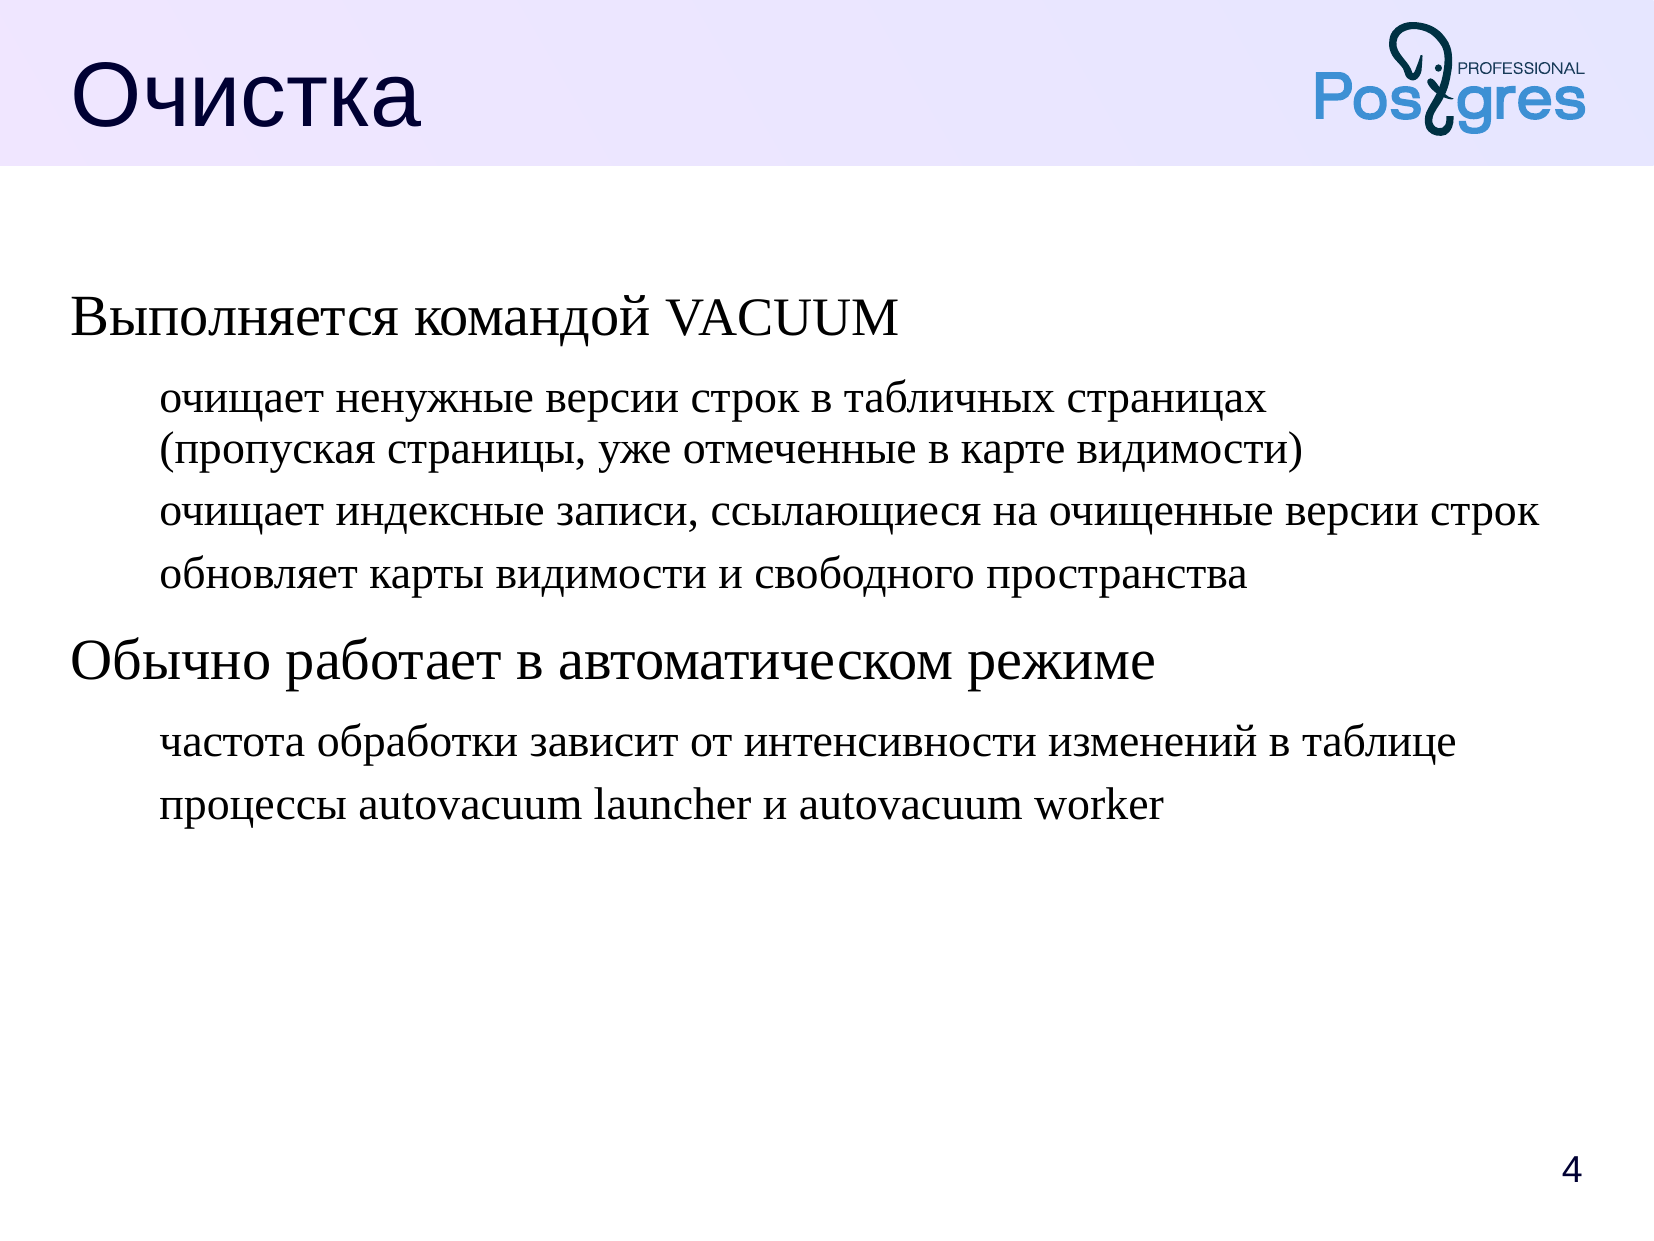

# Очистка
Выполняется командой VACUUM
очищает ненужные версии строк в табличных страницах
(пропуская страницы, уже отмеченные в карте видимости)
очищает индексные записи, ссылающиеся на очищенные версии строк
обновляет карты видимости и свободного пространства
Обычно работает в автоматическом режиме
частота обработки зависит от интенсивности изменений в таблице
процессы autovacuum launcher и autovacuum worker